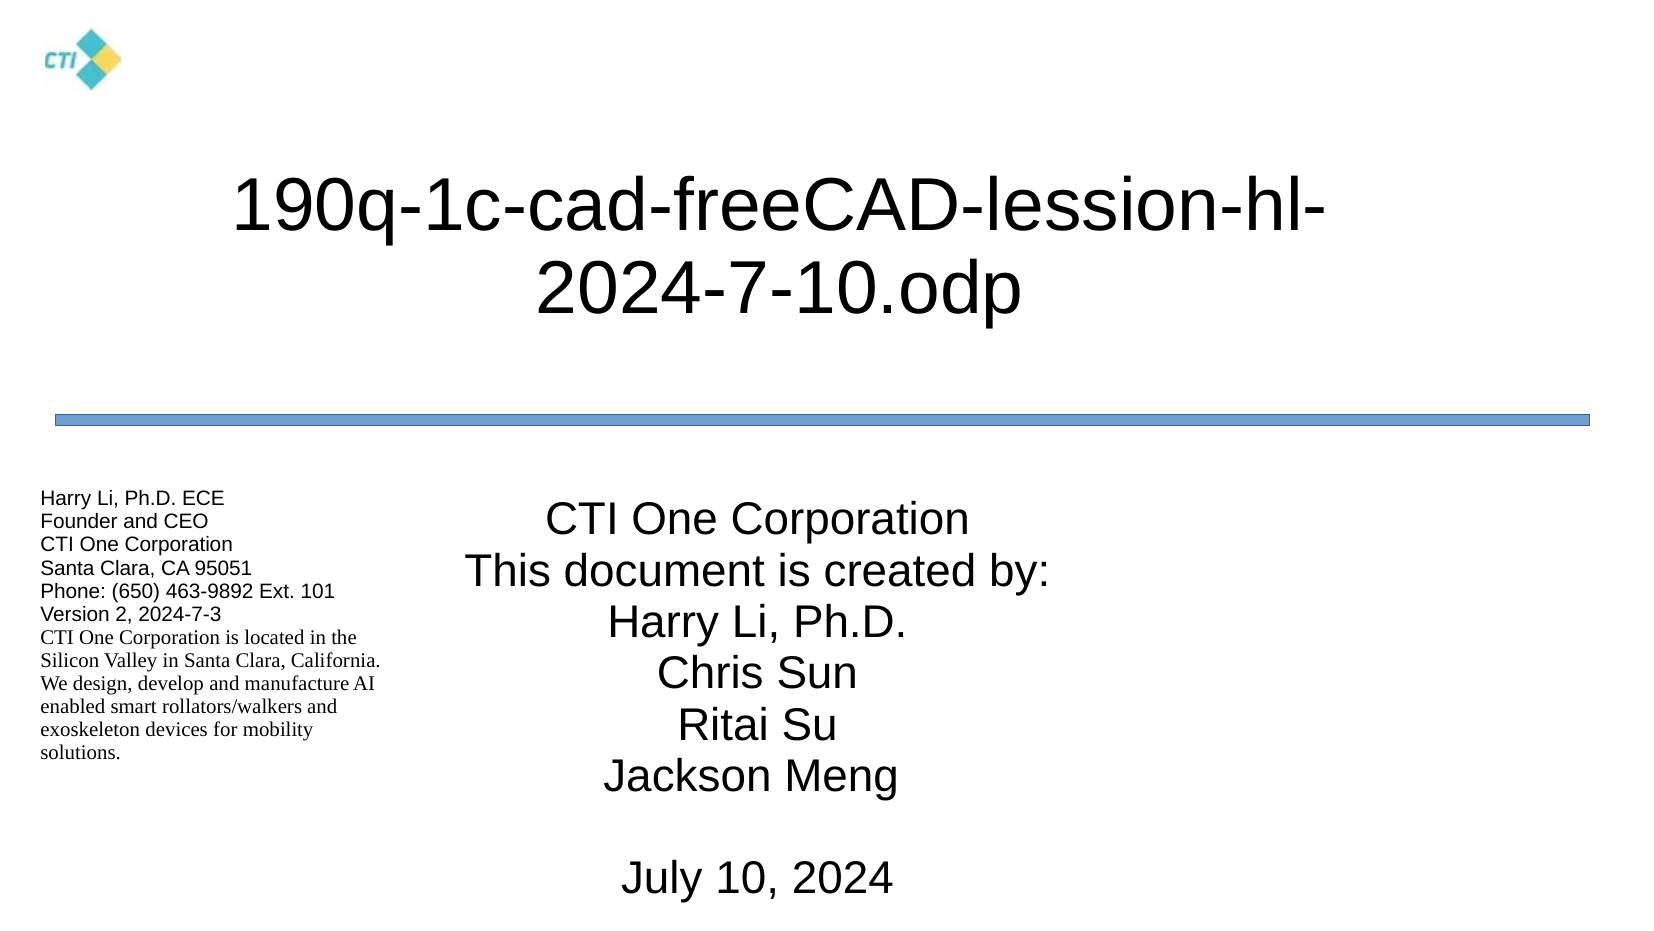

190q-1c-cad-freeCAD-lession-hl-2024-7-10.odp
Harry Li, Ph.D. ECE
Founder and CEO
CTI One Corporation
Santa Clara, CA 95051
Phone: (650) 463-9892 Ext. 101
Version 2, 2024-7-3
CTI One Corporation is located in the Silicon Valley in Santa Clara, California. We design, develop and manufacture AI enabled smart rollators/walkers and exoskeleton devices for mobility solutions.
CTI One Corporation
This document is created by: Harry Li, Ph.D.
Chris Sun
Ritai Su
Jackson Meng
July 10, 2024